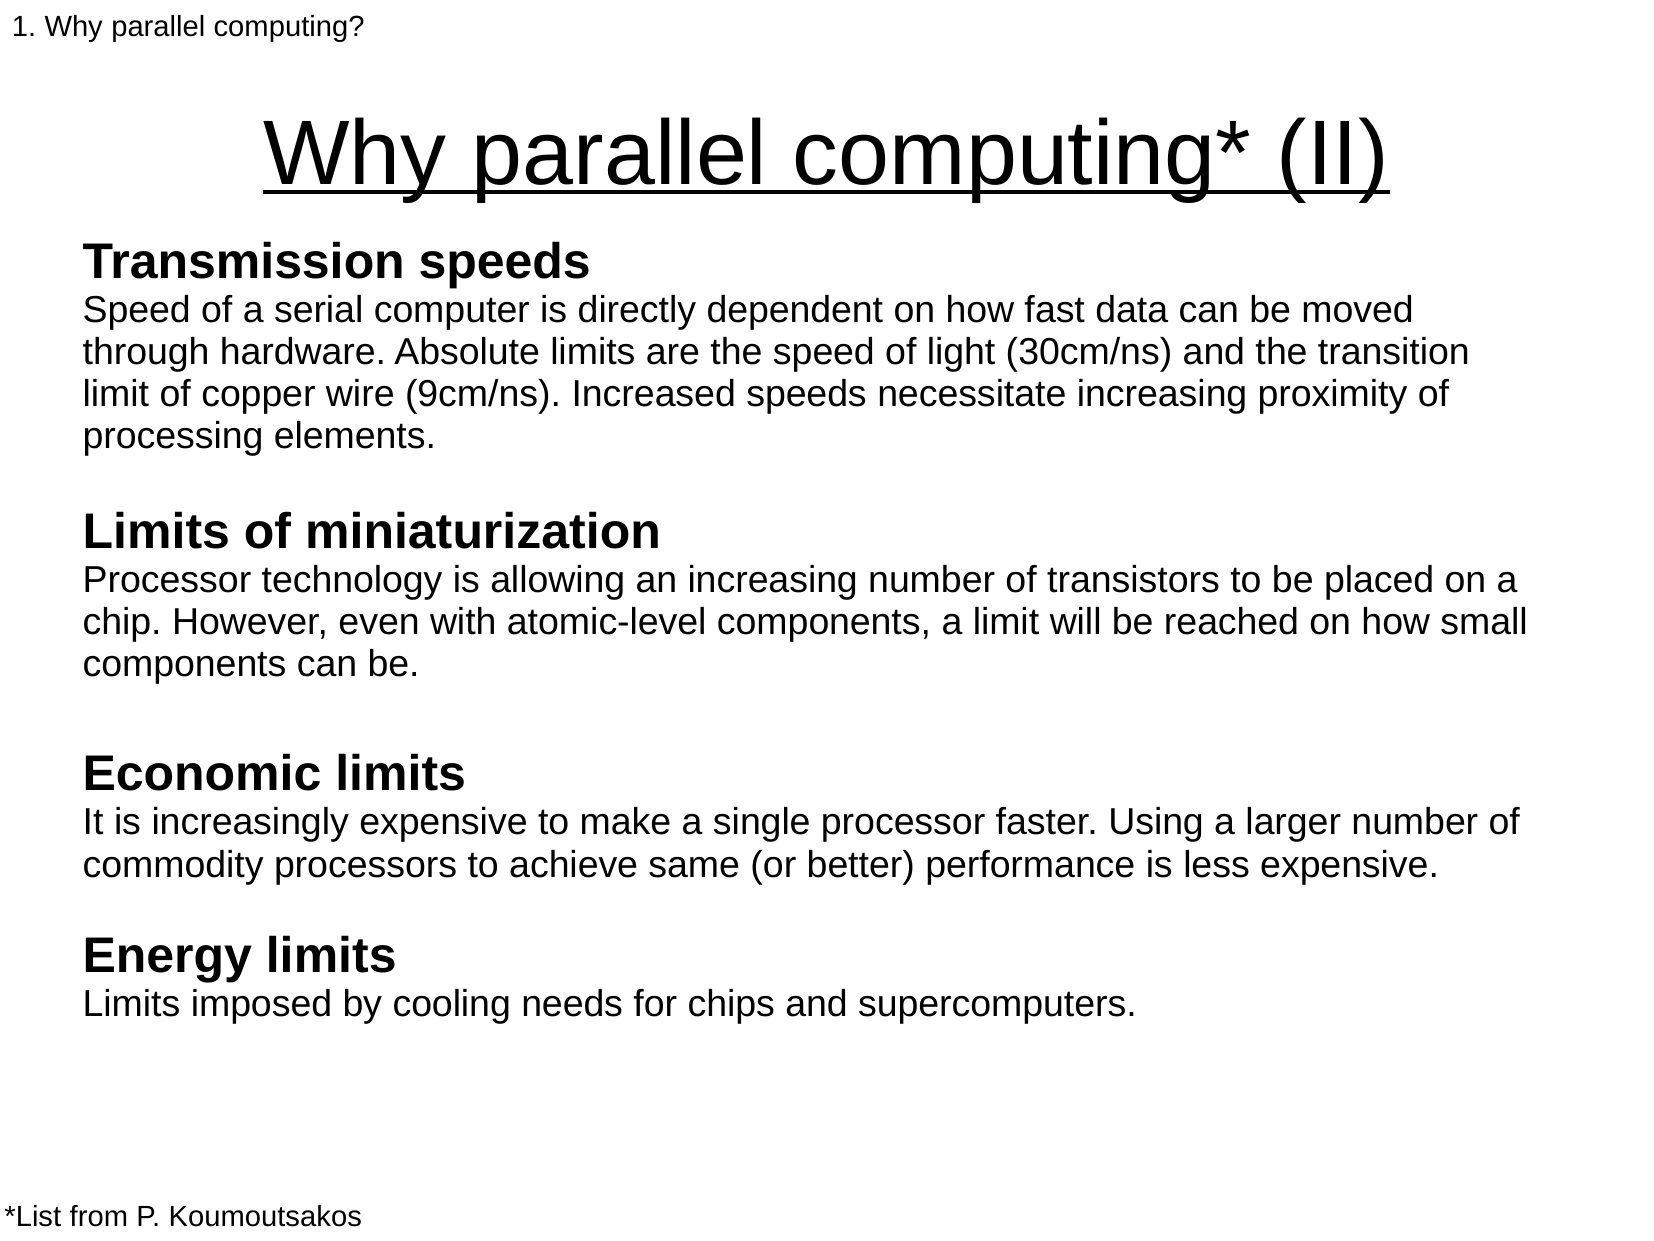

1. Why parallel computing?
# Why parallel computing* (II)
Transmission speeds
Speed of a serial computer is directly dependent on how fast data can be moved through hardware. Absolute limits are the speed of light (30cm/ns) and the transition limit of copper wire (9cm/ns). Increased speeds necessitate increasing proximity of processing elements.
Limits of miniaturization
Processor technology is allowing an increasing number of transistors to be placed on a chip. However, even with atomic-level components, a limit will be reached on how small components can be.
Economic limits
It is increasingly expensive to make a single processor faster. Using a larger number of commodity processors to achieve same (or better) performance is less expensive.
Energy limits
Limits imposed by cooling needs for chips and supercomputers.
*List from P. Koumoutsakos